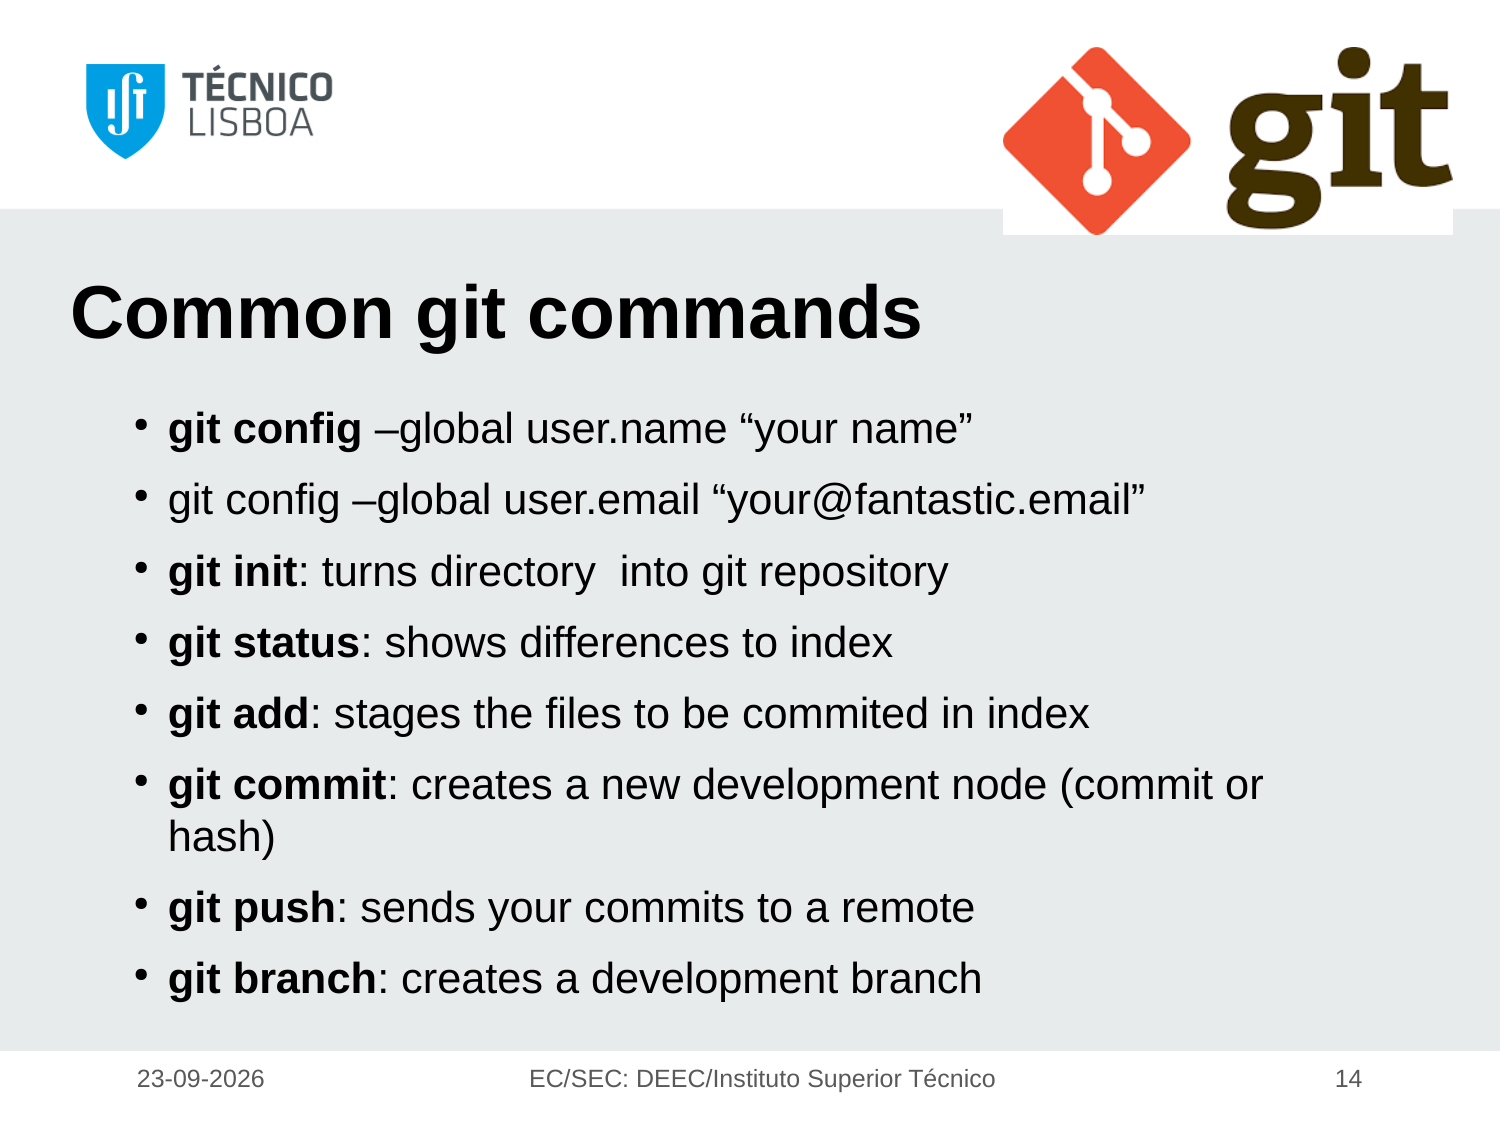

# Common git commands
git config –global user.name “your name”
git config –global user.email “your@fantastic.email”
git init: turns directory into git repository
git status: shows differences to index
git add: stages the files to be commited in index
git commit: creates a new development node (commit or hash)
git push: sends your commits to a remote
git branch: creates a development branch
EC/SEC: DEEC/Instituto Superior Técnico